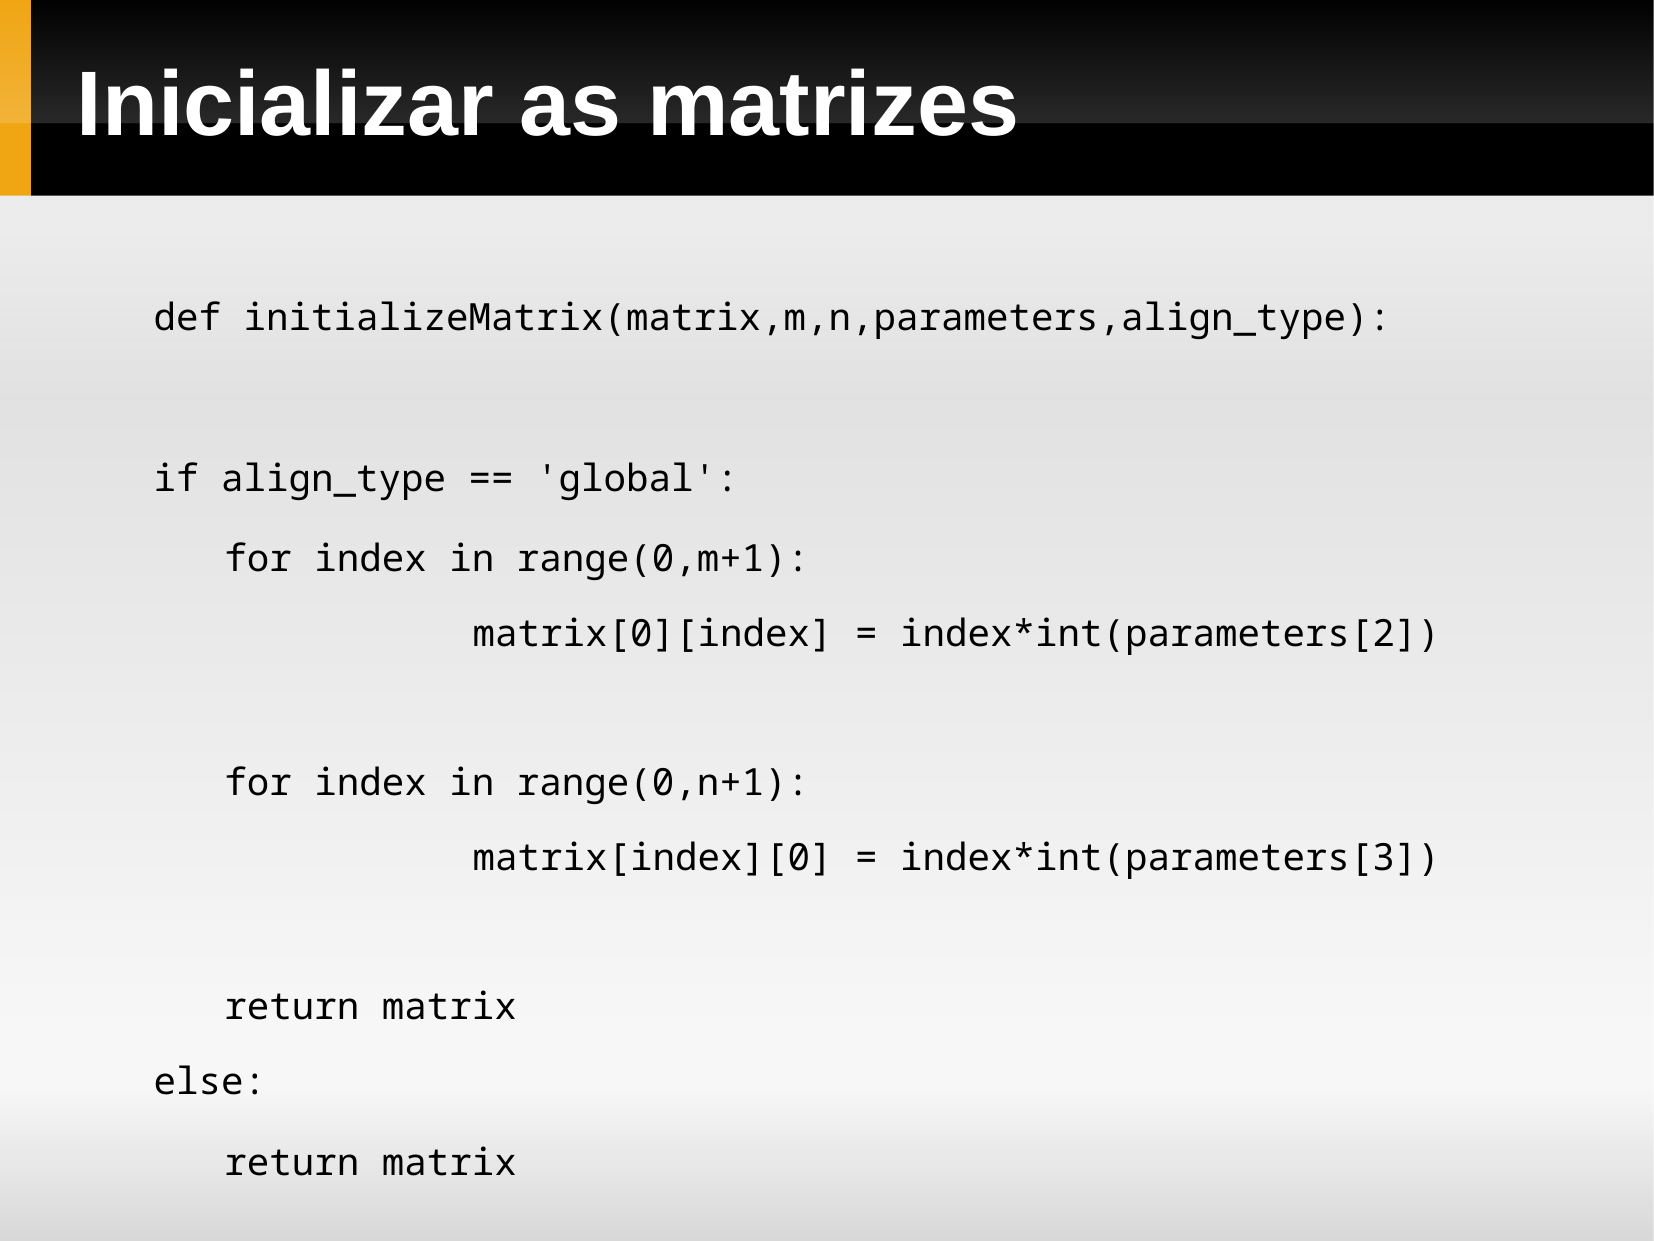

# Inicializar as matrizes
def initializeMatrix(matrix,m,n,parameters,align_type):
if align_type == 'global':
for index in range(0,m+1):
matrix[0][index] = index*int(parameters[2])
for index in range(0,n+1):
matrix[index][0] = index*int(parameters[3])
return matrix
else:
return matrix